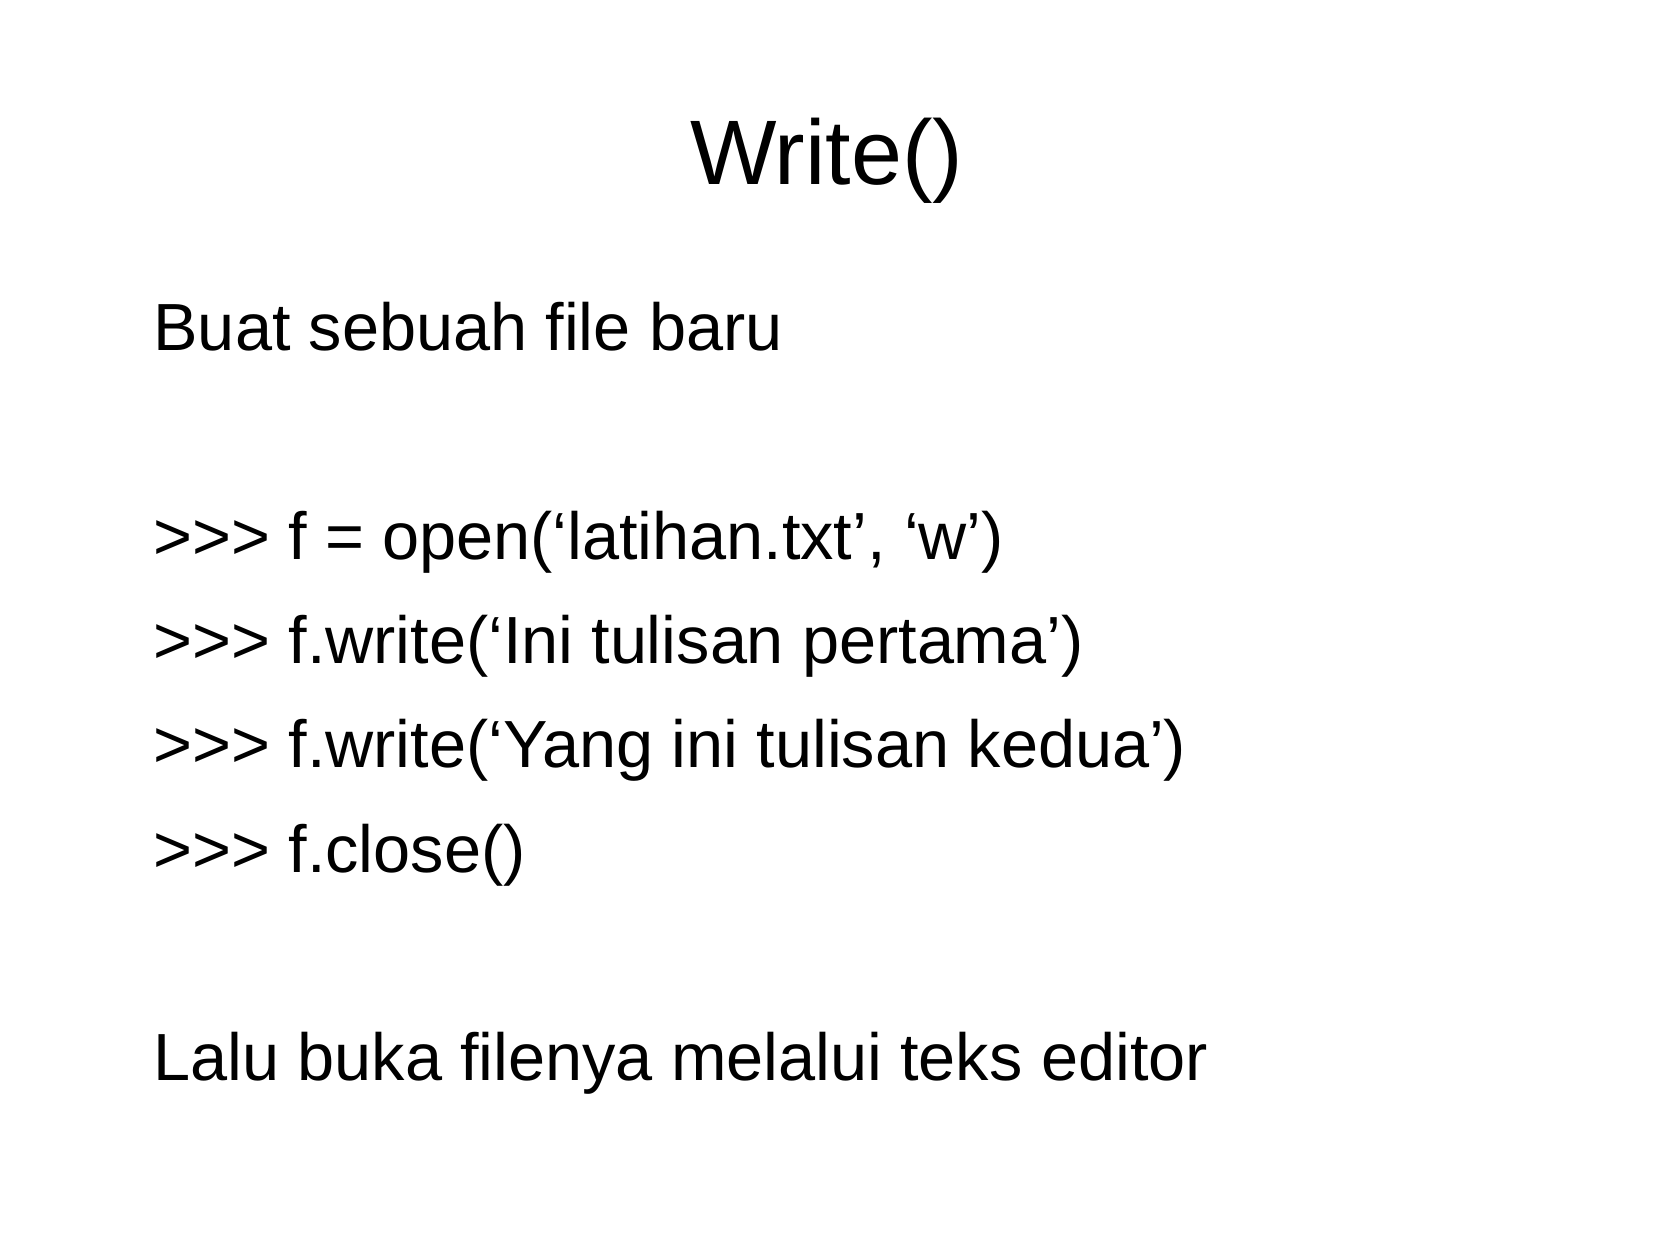

# Write()
Buat sebuah file baru
>>> f = open(‘latihan.txt’, ‘w’)
>>> f.write(‘Ini tulisan pertama’)
>>> f.write(‘Yang ini tulisan kedua’)
>>> f.close()
Lalu buka filenya melalui teks editor